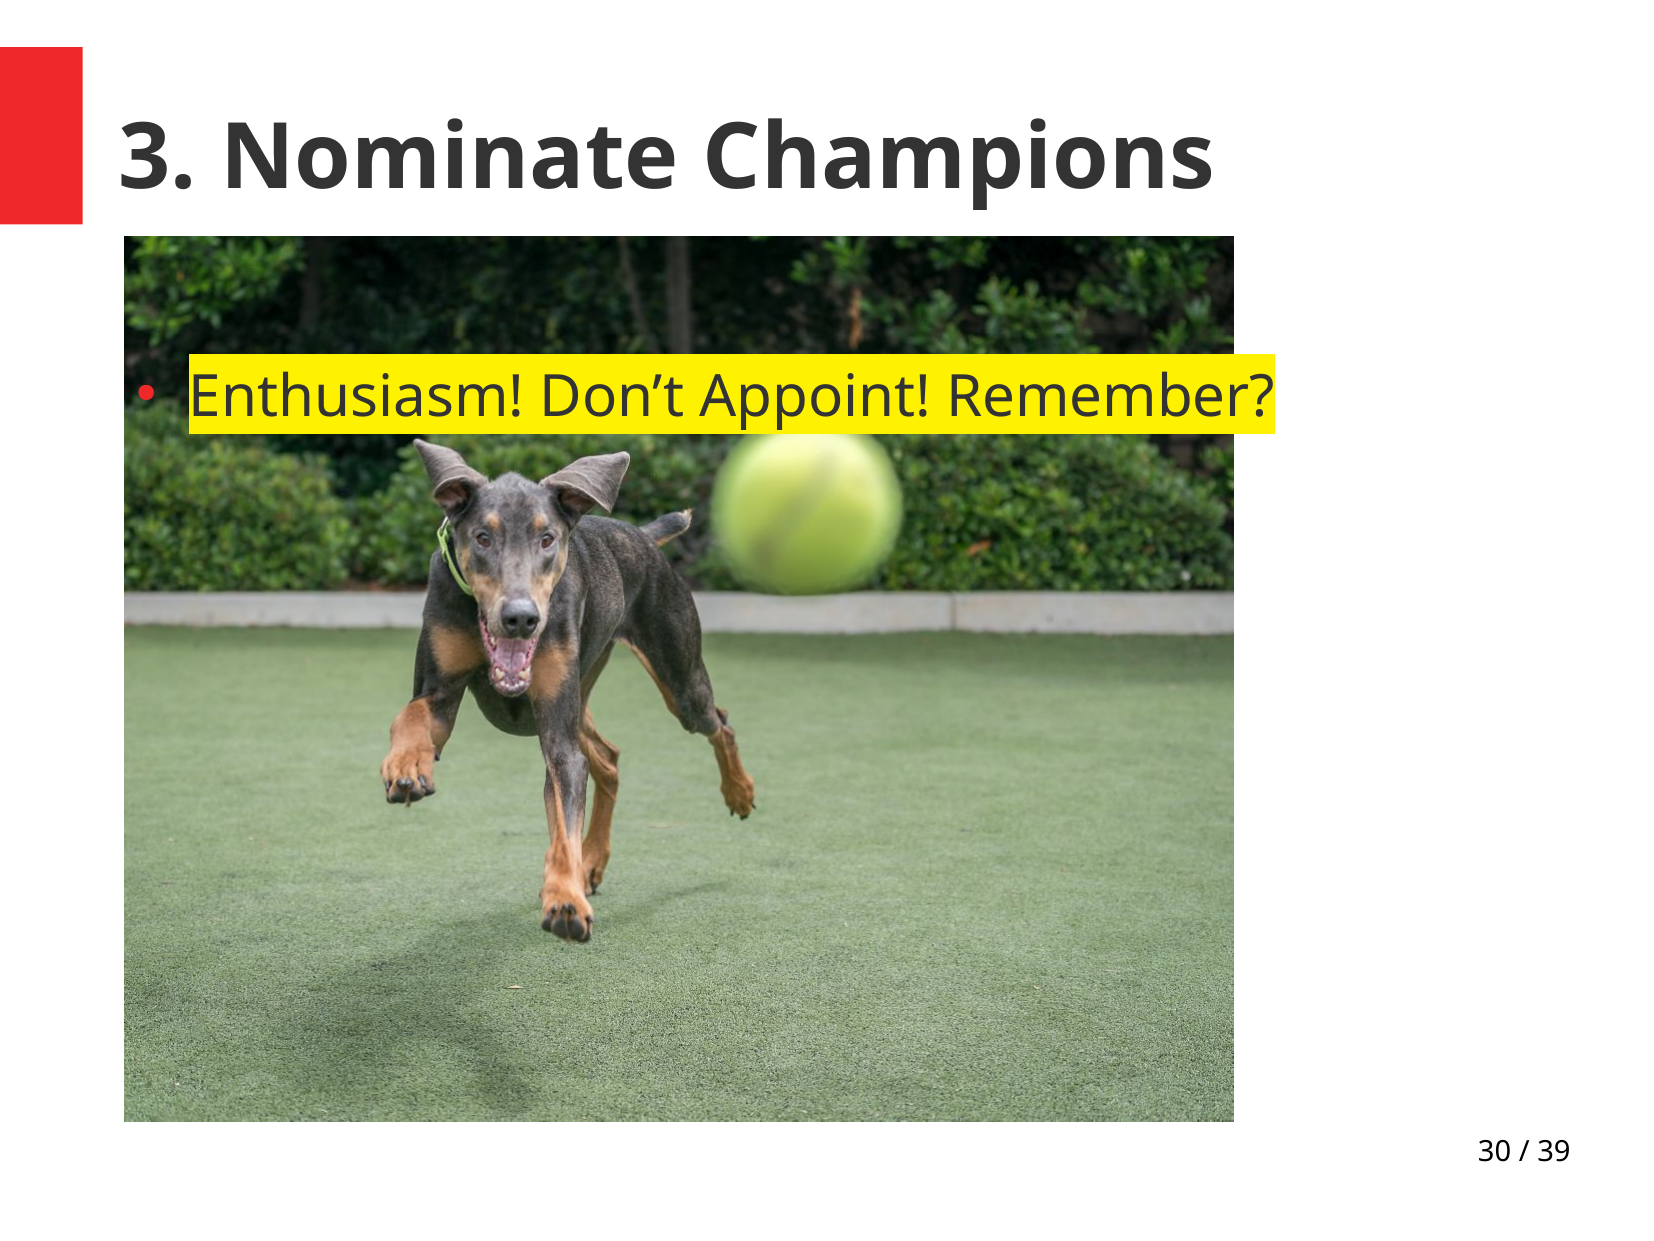

# 3. Nominate Champions
Enthusiasm! Don’t Appoint! Remember?
30